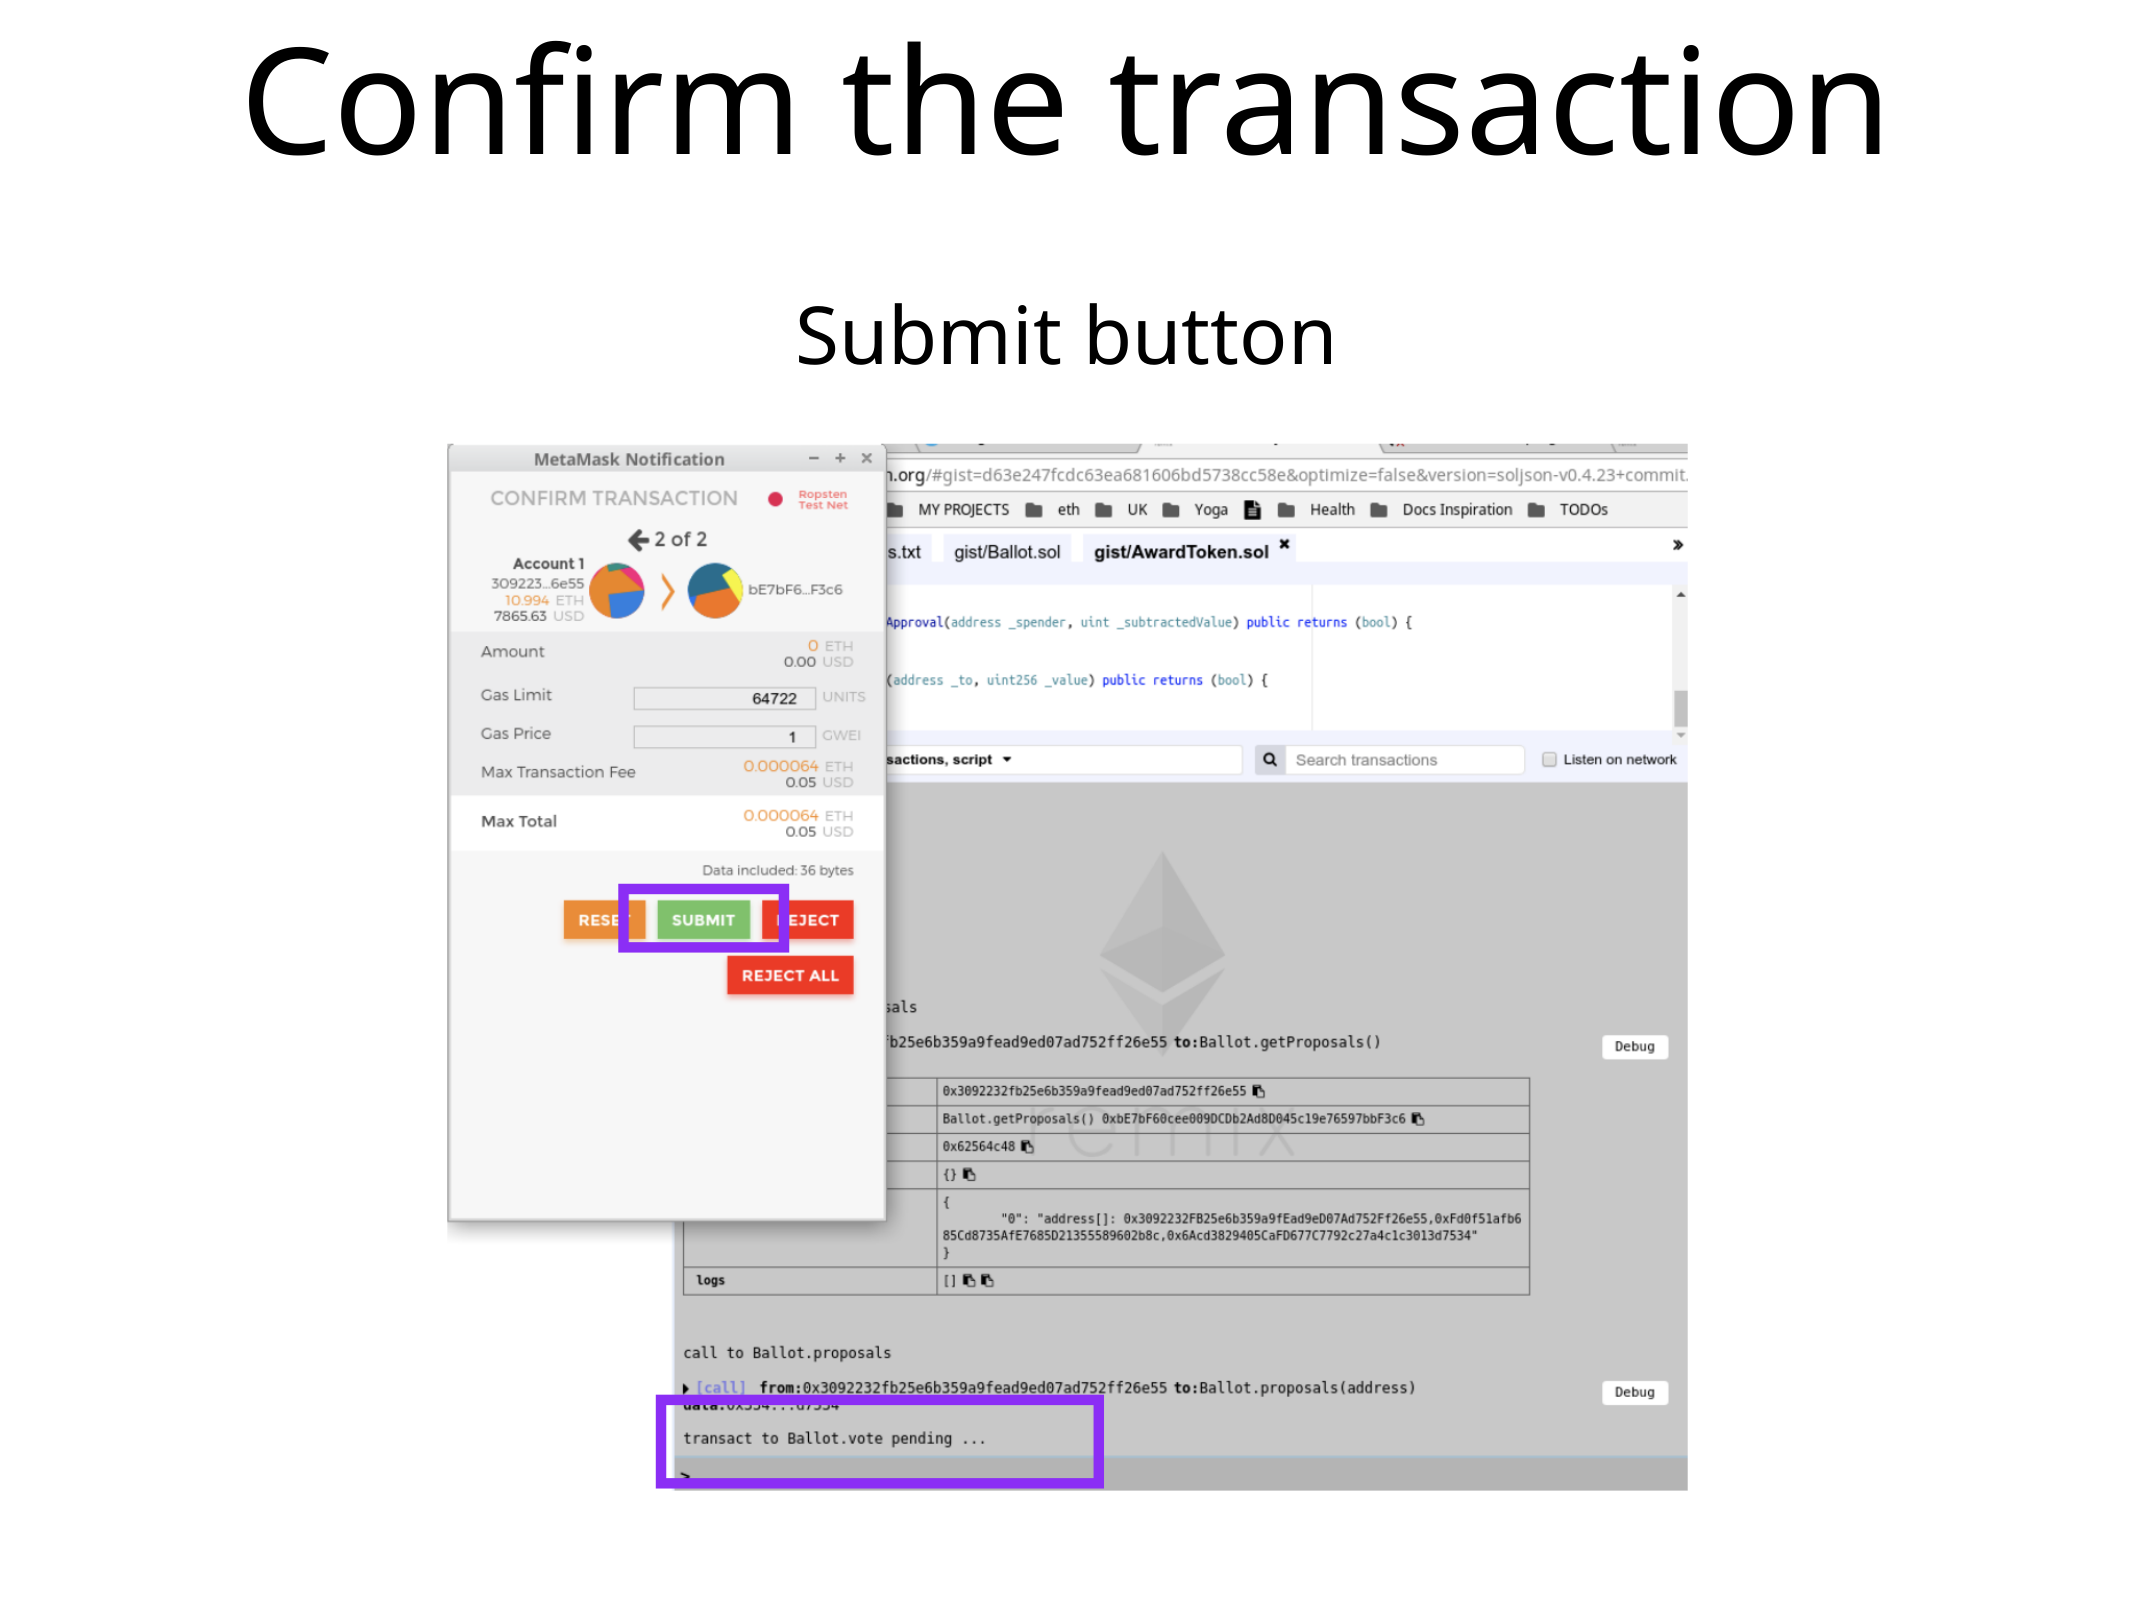

# Confirm the transaction
Submit button
( when dependencies.js is the active file )